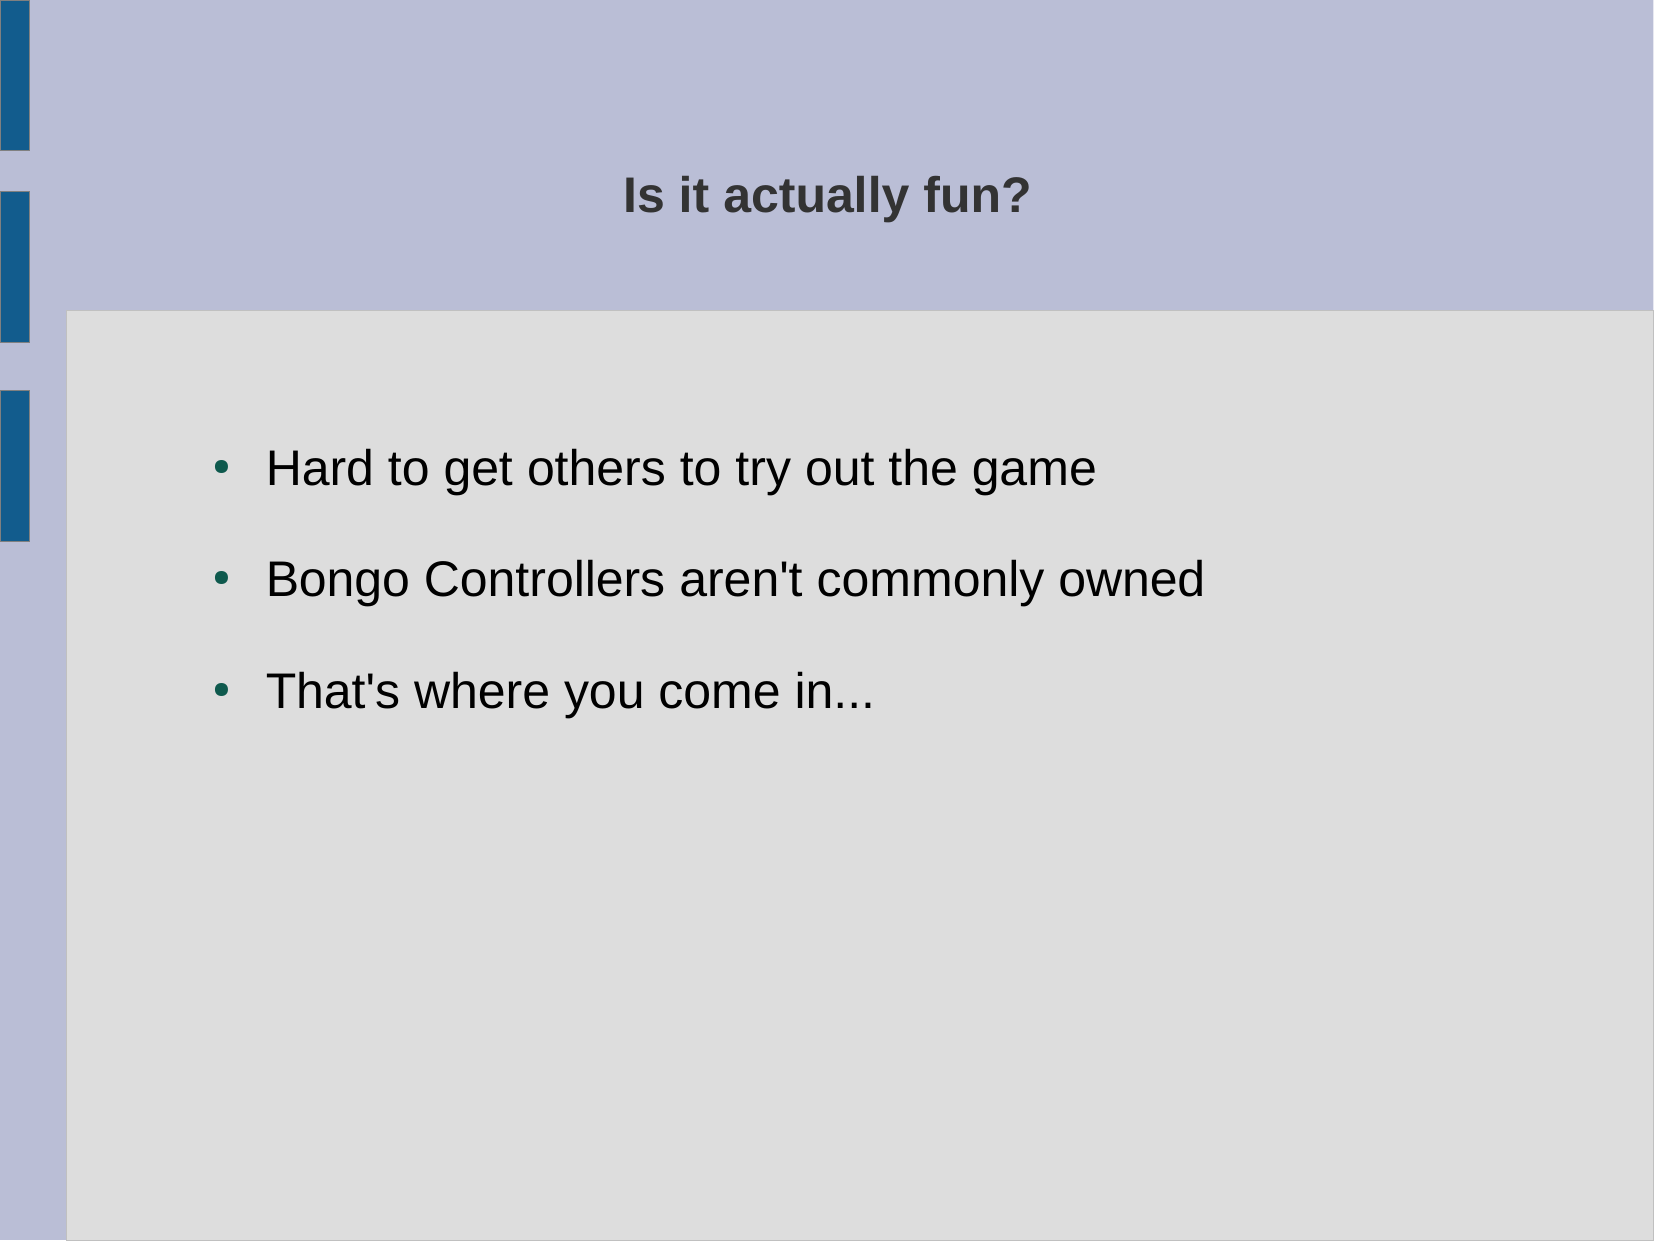

# Is it actually fun?
Hard to get others to try out the game
Bongo Controllers aren't commonly owned
That's where you come in...